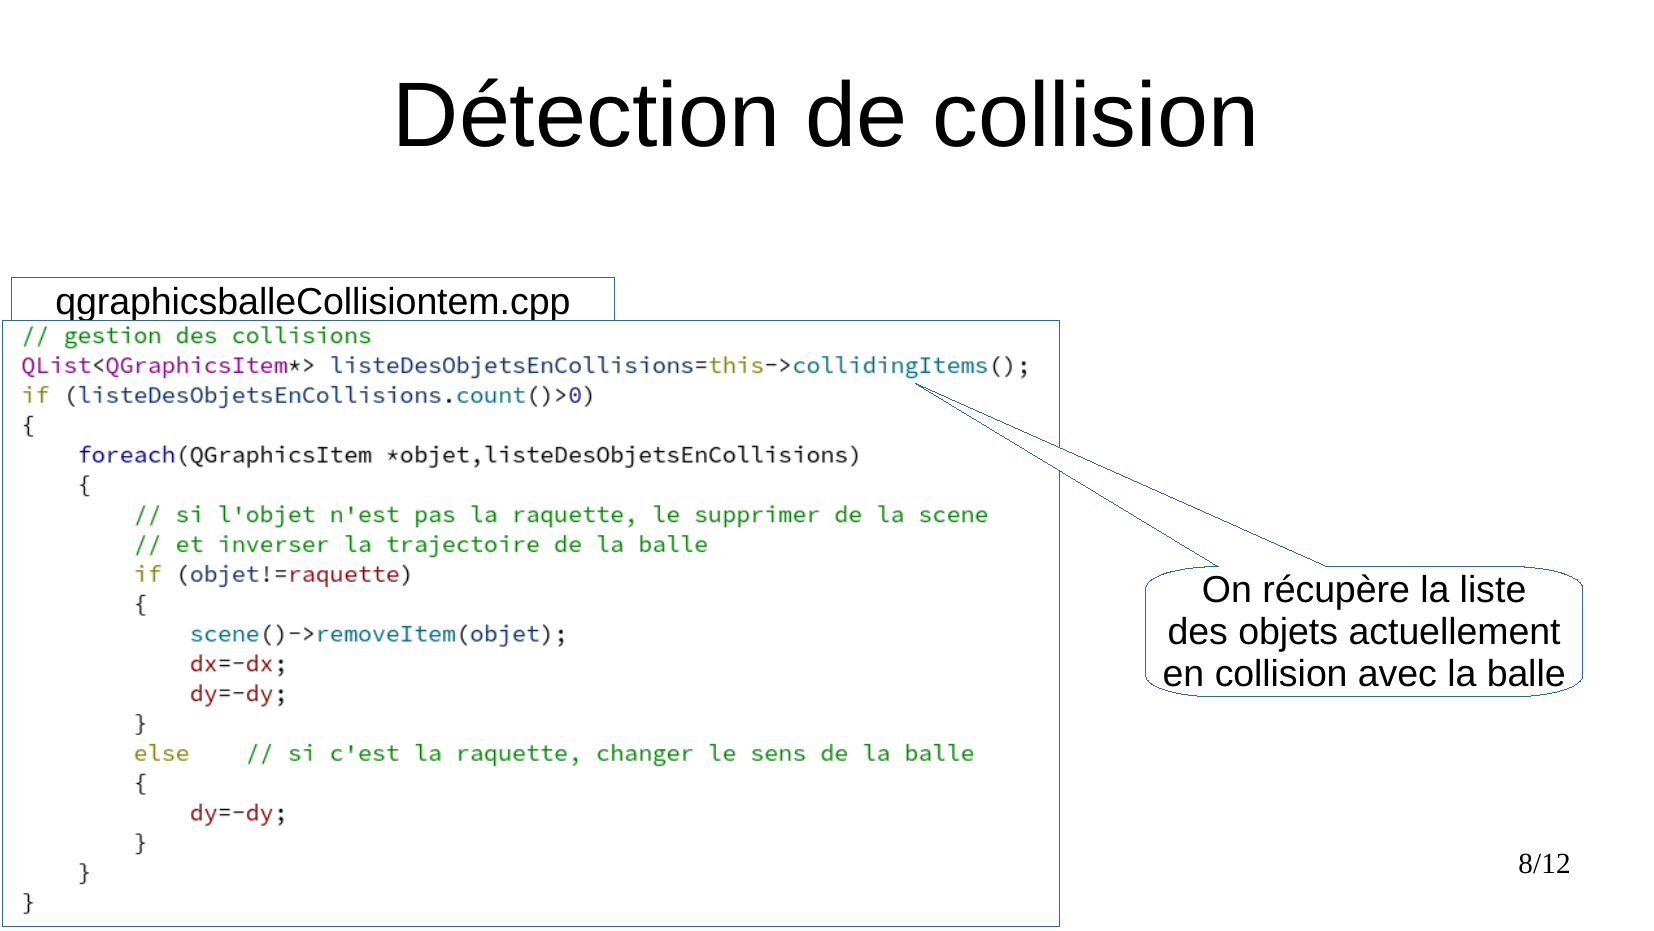

# Détection de collision
qgraphicsballeCollisiontem.cpp
On récupère la liste
des objets actuellement
en collision avec la balle
8